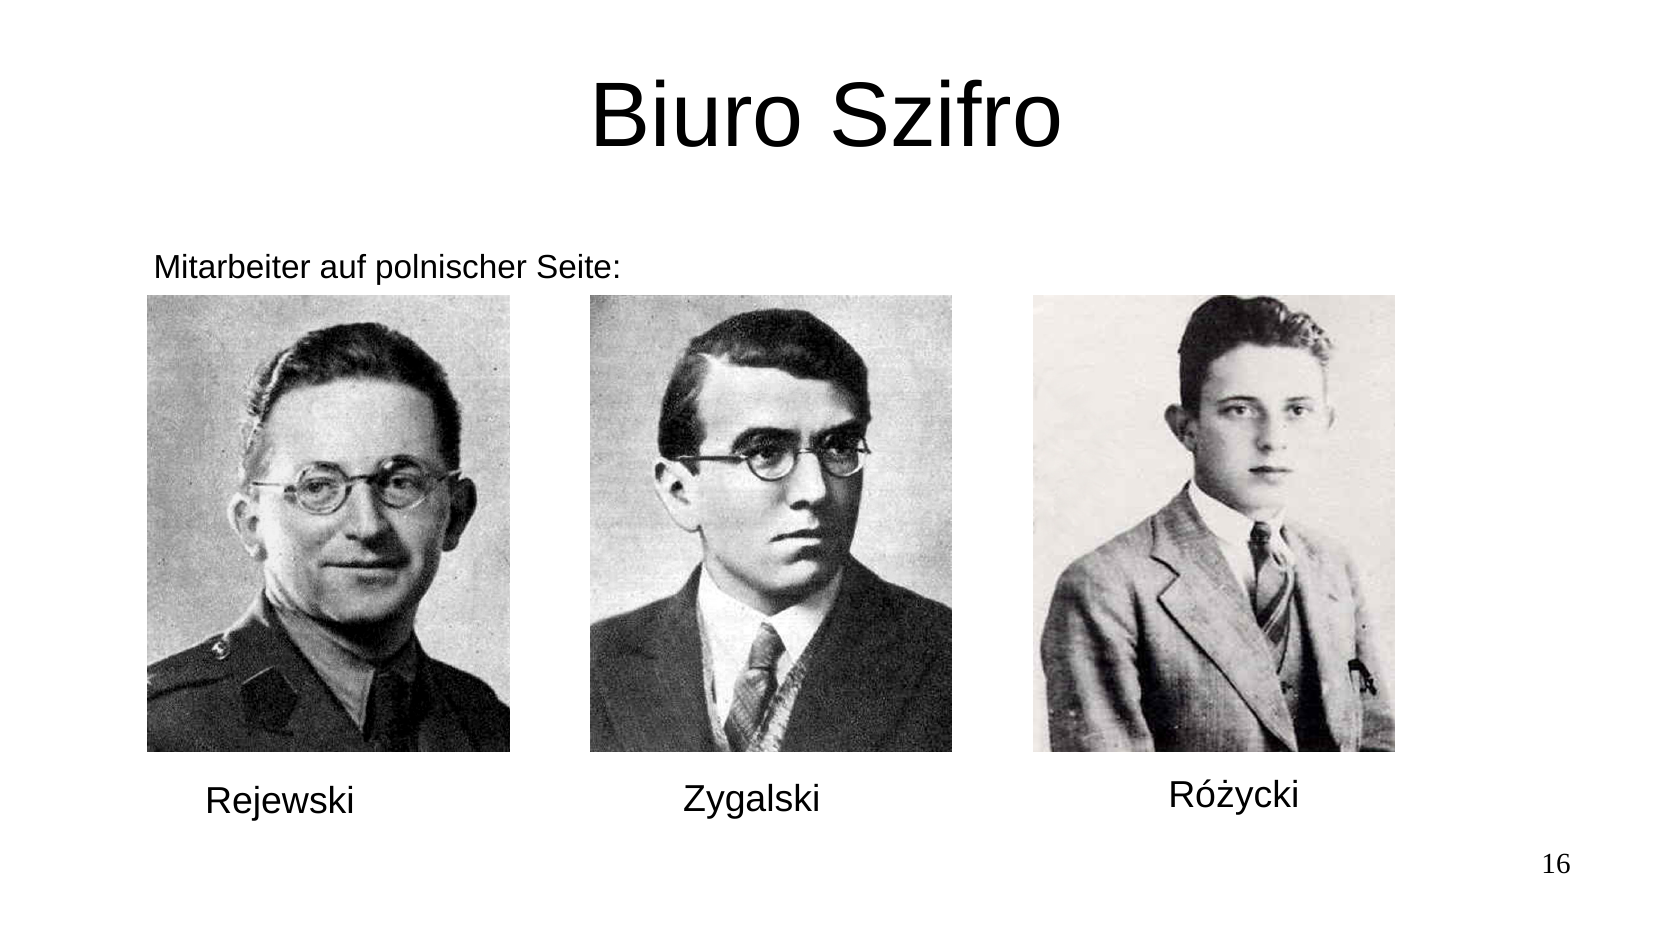

# Biuro Szifro
Mitarbeiter auf polnischer Seite:
Różycki
Zygalski
Rejewski
16